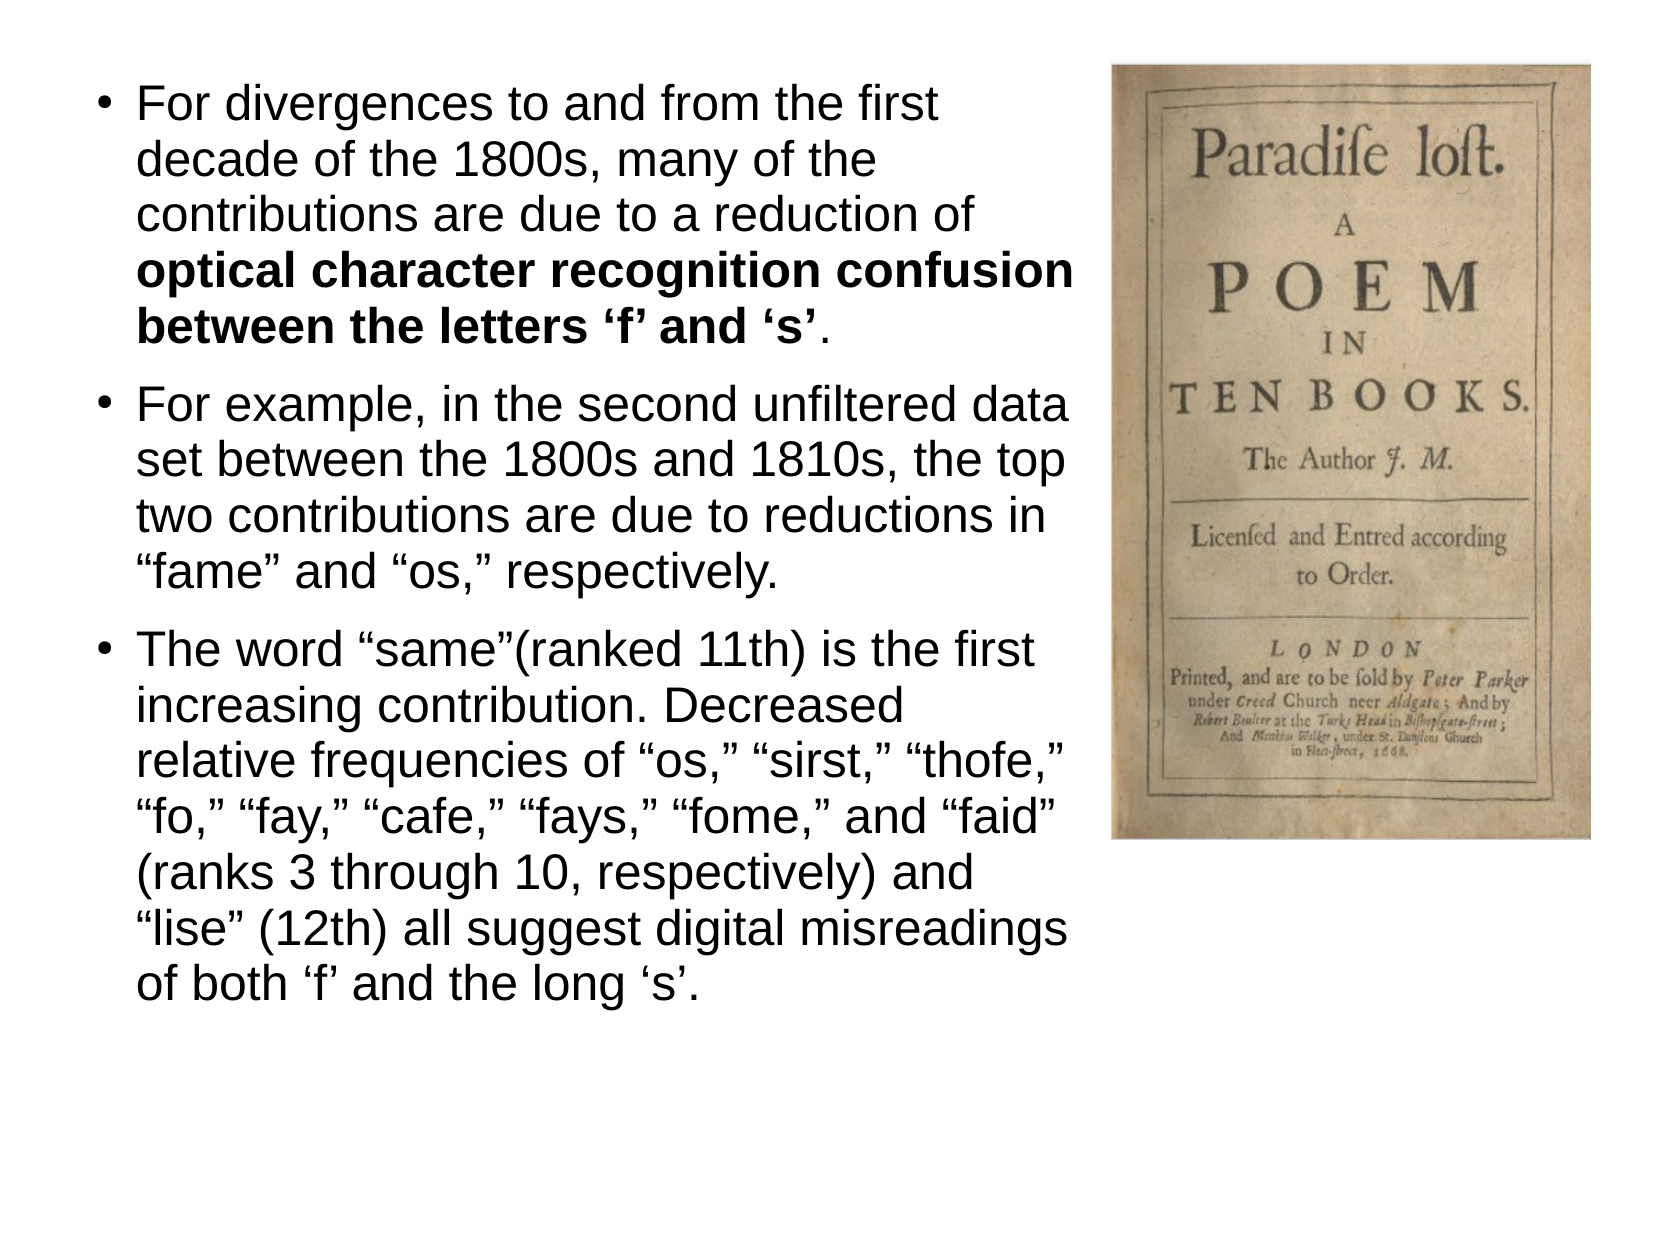

# For divergences to and from the first decade of the 1800s, many of the contributions are due to a reduction of optical character recognition confusion between the letters ‘f’ and ‘s’.
For example, in the second unfiltered data set between the 1800s and 1810s, the top two contributions are due to reductions in “fame” and “os,” respectively.
The word “same”(ranked 11th) is the first increasing contribution. Decreased relative frequencies of “os,” “sirst,” “thofe,” “fo,” “fay,” “cafe,” “fays,” “fome,” and “faid” (ranks 3 through 10, respectively) and “lise” (12th) all suggest digital misreadings of both ‘f’ and the long ‘s’.